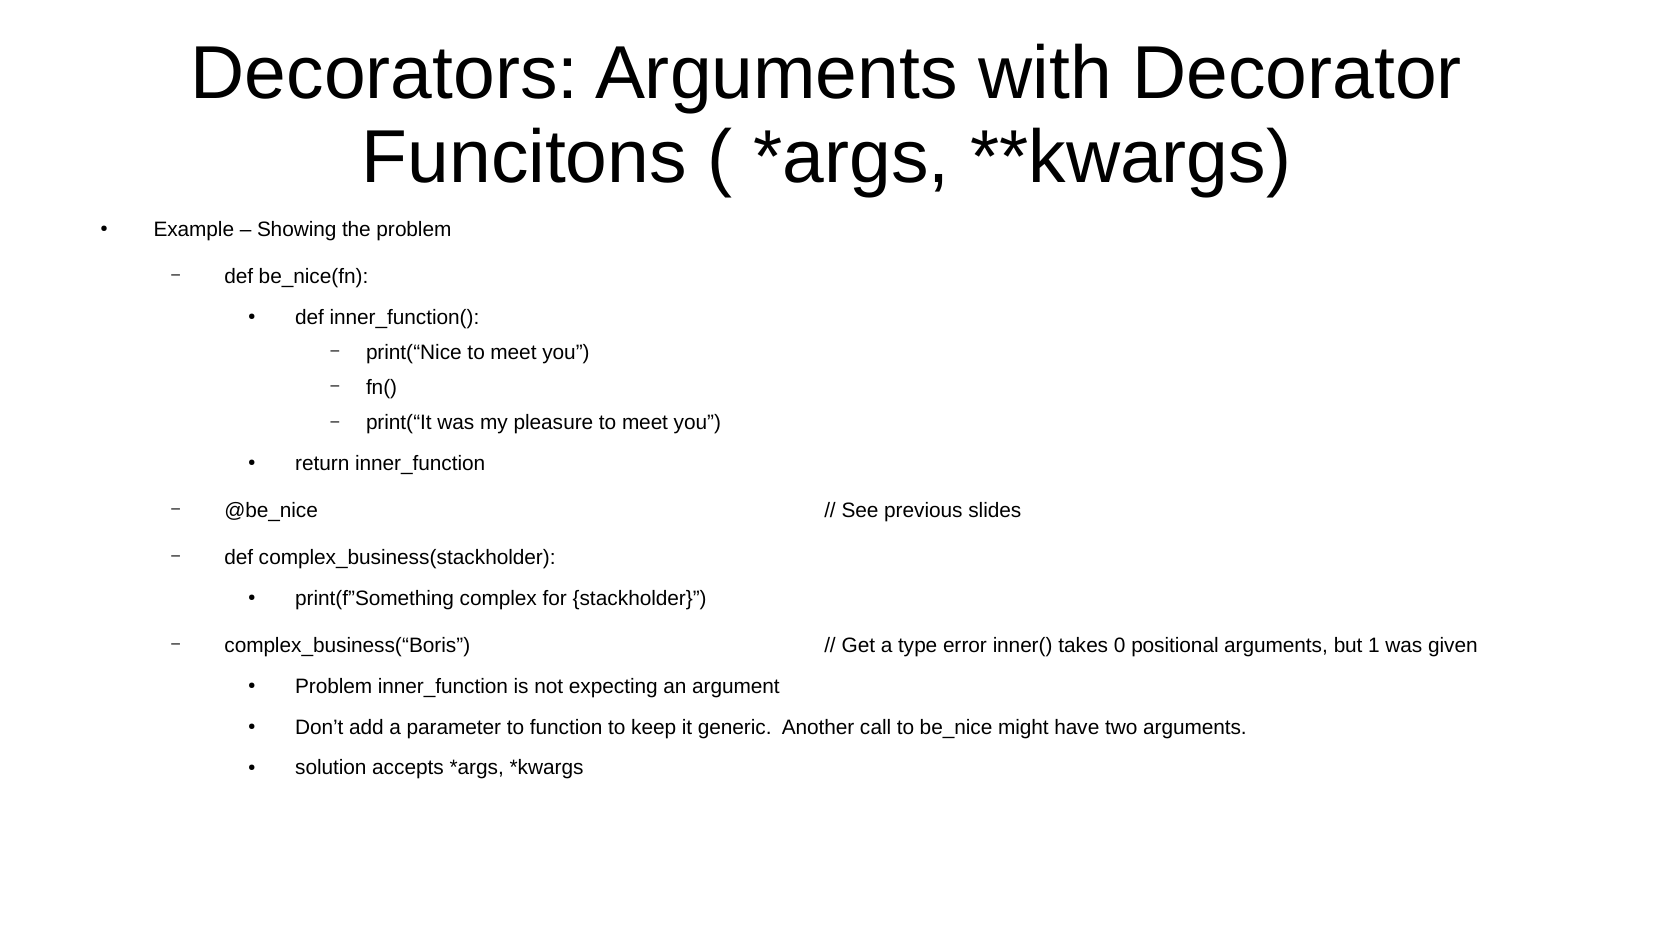

# Decorators: Arguments with Decorator Funcitons ( *args, **kwargs)
Example – Showing the problem
def be_nice(fn):
def inner_function():
print(“Nice to meet you”)
fn()
print(“It was my pleasure to meet you”)
return inner_function
@be_nice							// See previous slides
def complex_business(stackholder):
print(f”Something complex for {stackholder}”)
complex_business(“Boris”)					// Get a type error inner() takes 0 positional arguments, but 1 was given
Problem inner_function is not expecting an argument
Don’t add a parameter to function to keep it generic. Another call to be_nice might have two arguments.
solution accepts *args, *kwargs